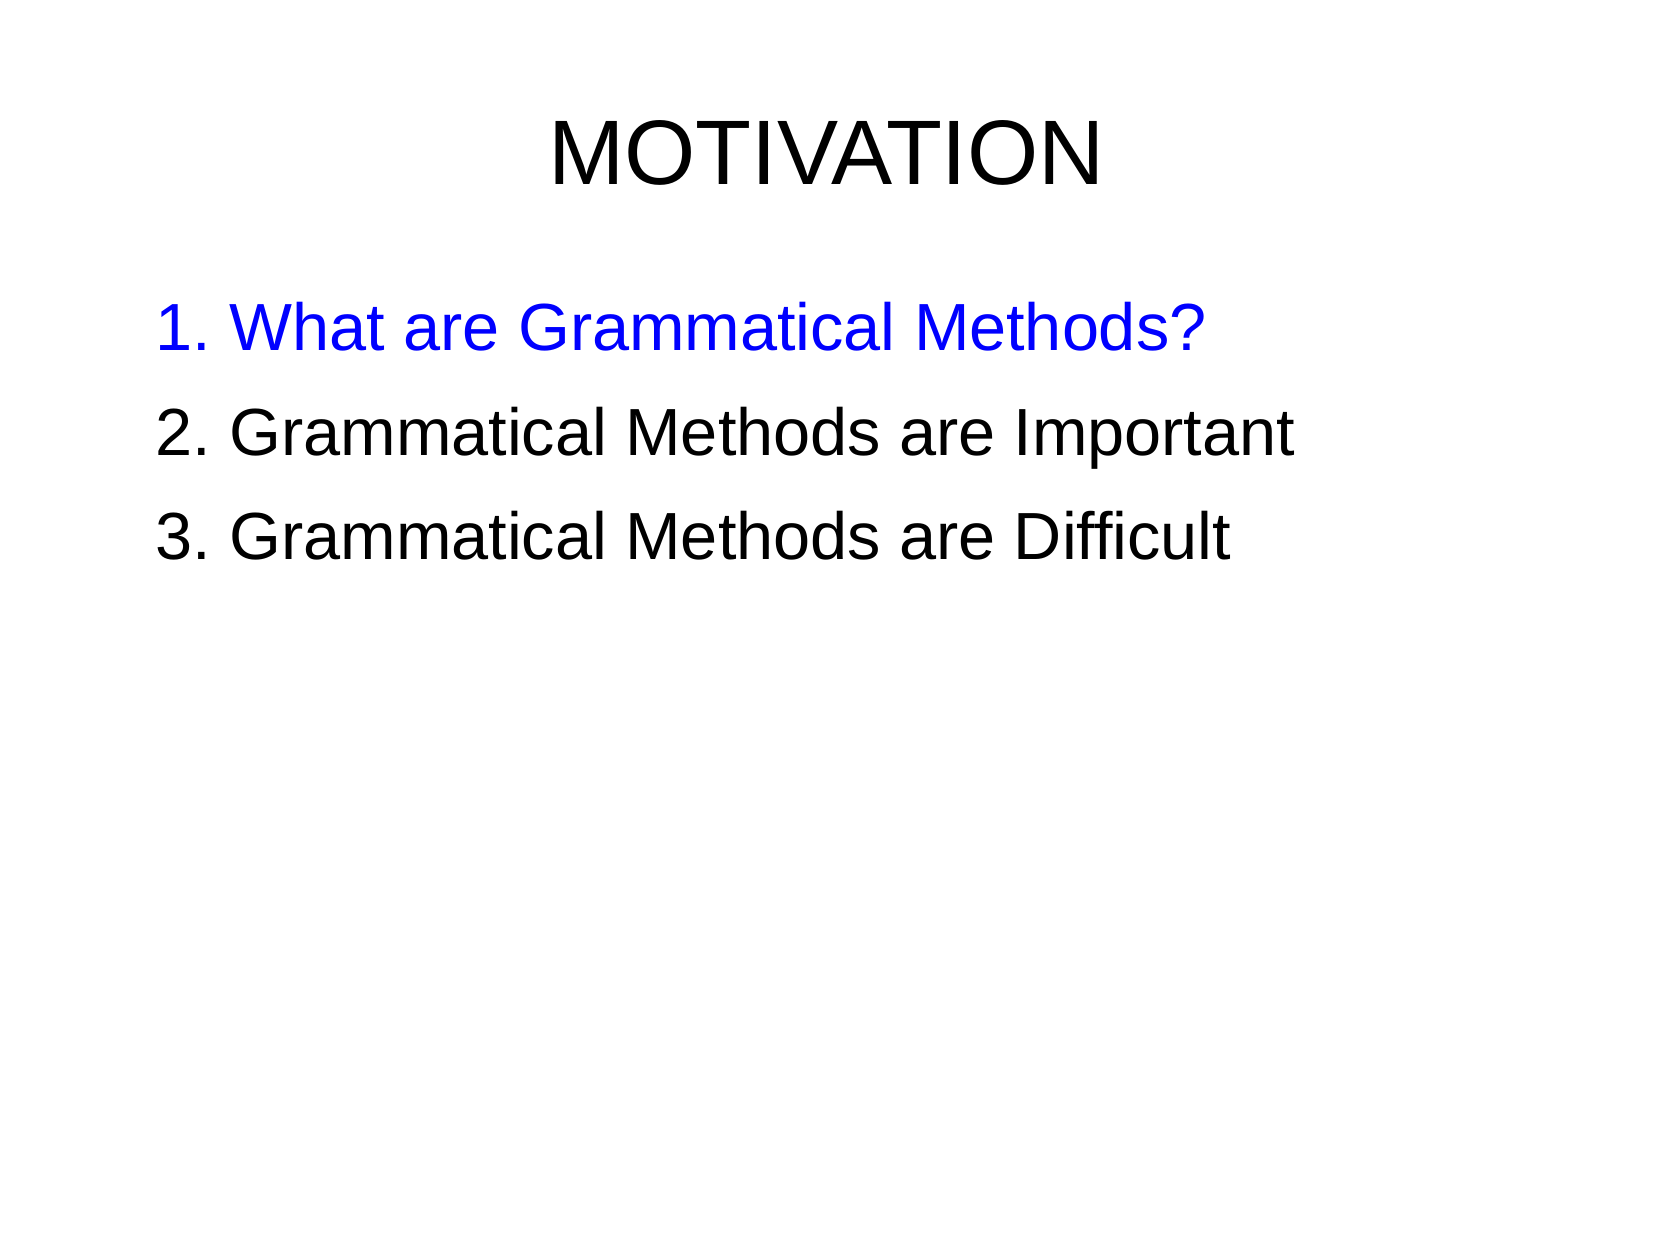

# MOTIVATION
1. What are Grammatical Methods?
2. Grammatical Methods are Important
3. Grammatical Methods are Difficult